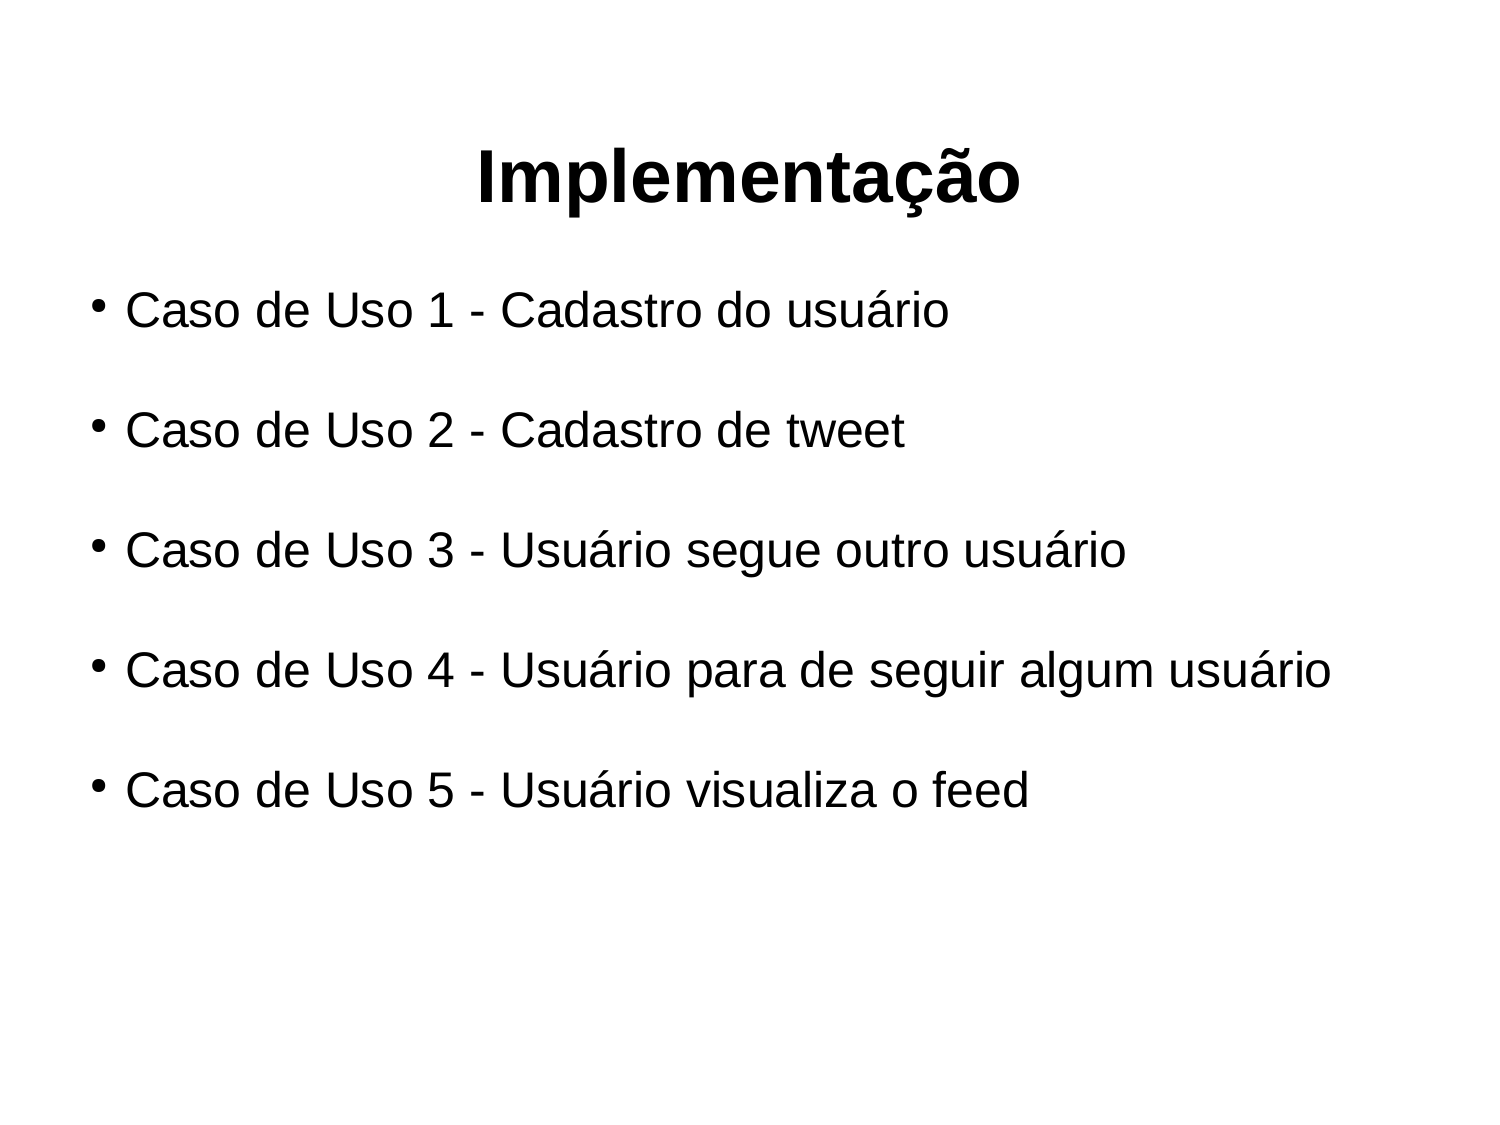

Implementação
Caso de Uso 1 - Cadastro do usuário
Caso de Uso 2 - Cadastro de tweet
Caso de Uso 3 - Usuário segue outro usuário
Caso de Uso 4 - Usuário para de seguir algum usuário
Caso de Uso 5 - Usuário visualiza o feed